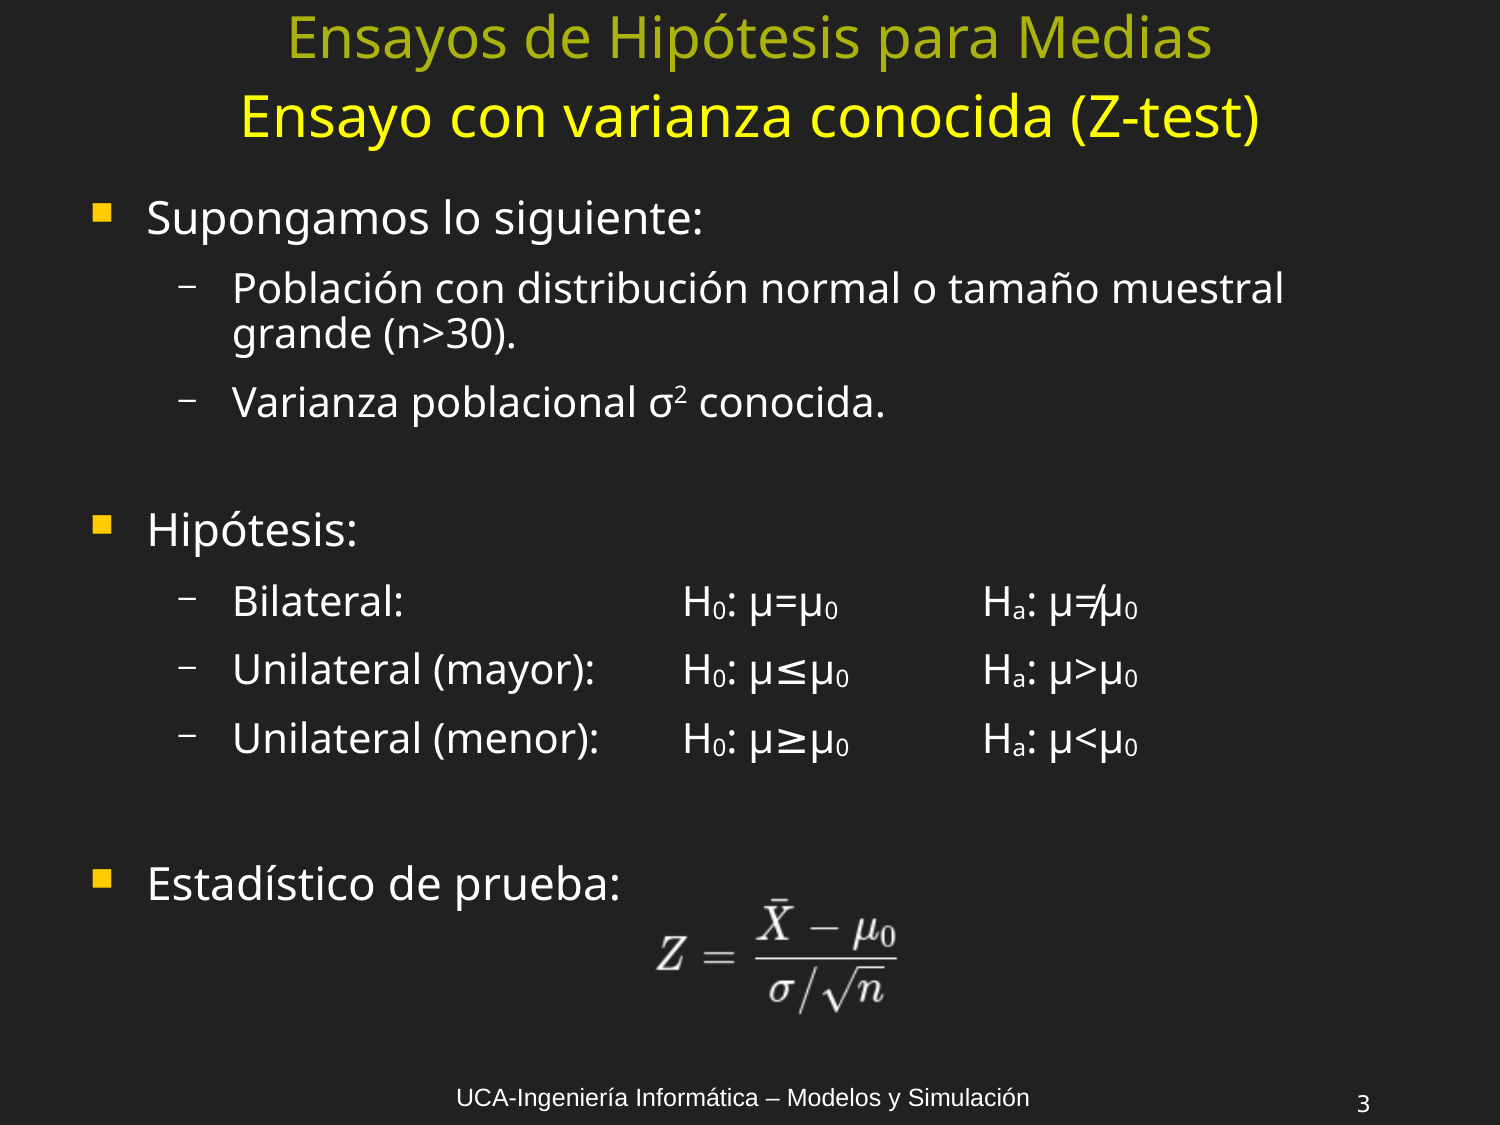

# Ensayos de Hipótesis para Medias Ensayo con varianza conocida (Z-test)
Supongamos lo siguiente:
Población con distribución normal o tamaño muestral grande (n>30).
Varianza poblacional σ2 conocida.
Hipótesis:
Bilateral: 		H0: μ=μ0 	Ha: μ≠μ0
Unilateral (mayor): 	H0: μ≤μ0 	Ha: μ>μ0
Unilateral (menor):	H0: μ≥μ0 	Ha: μ<μ0
Estadístico de prueba: